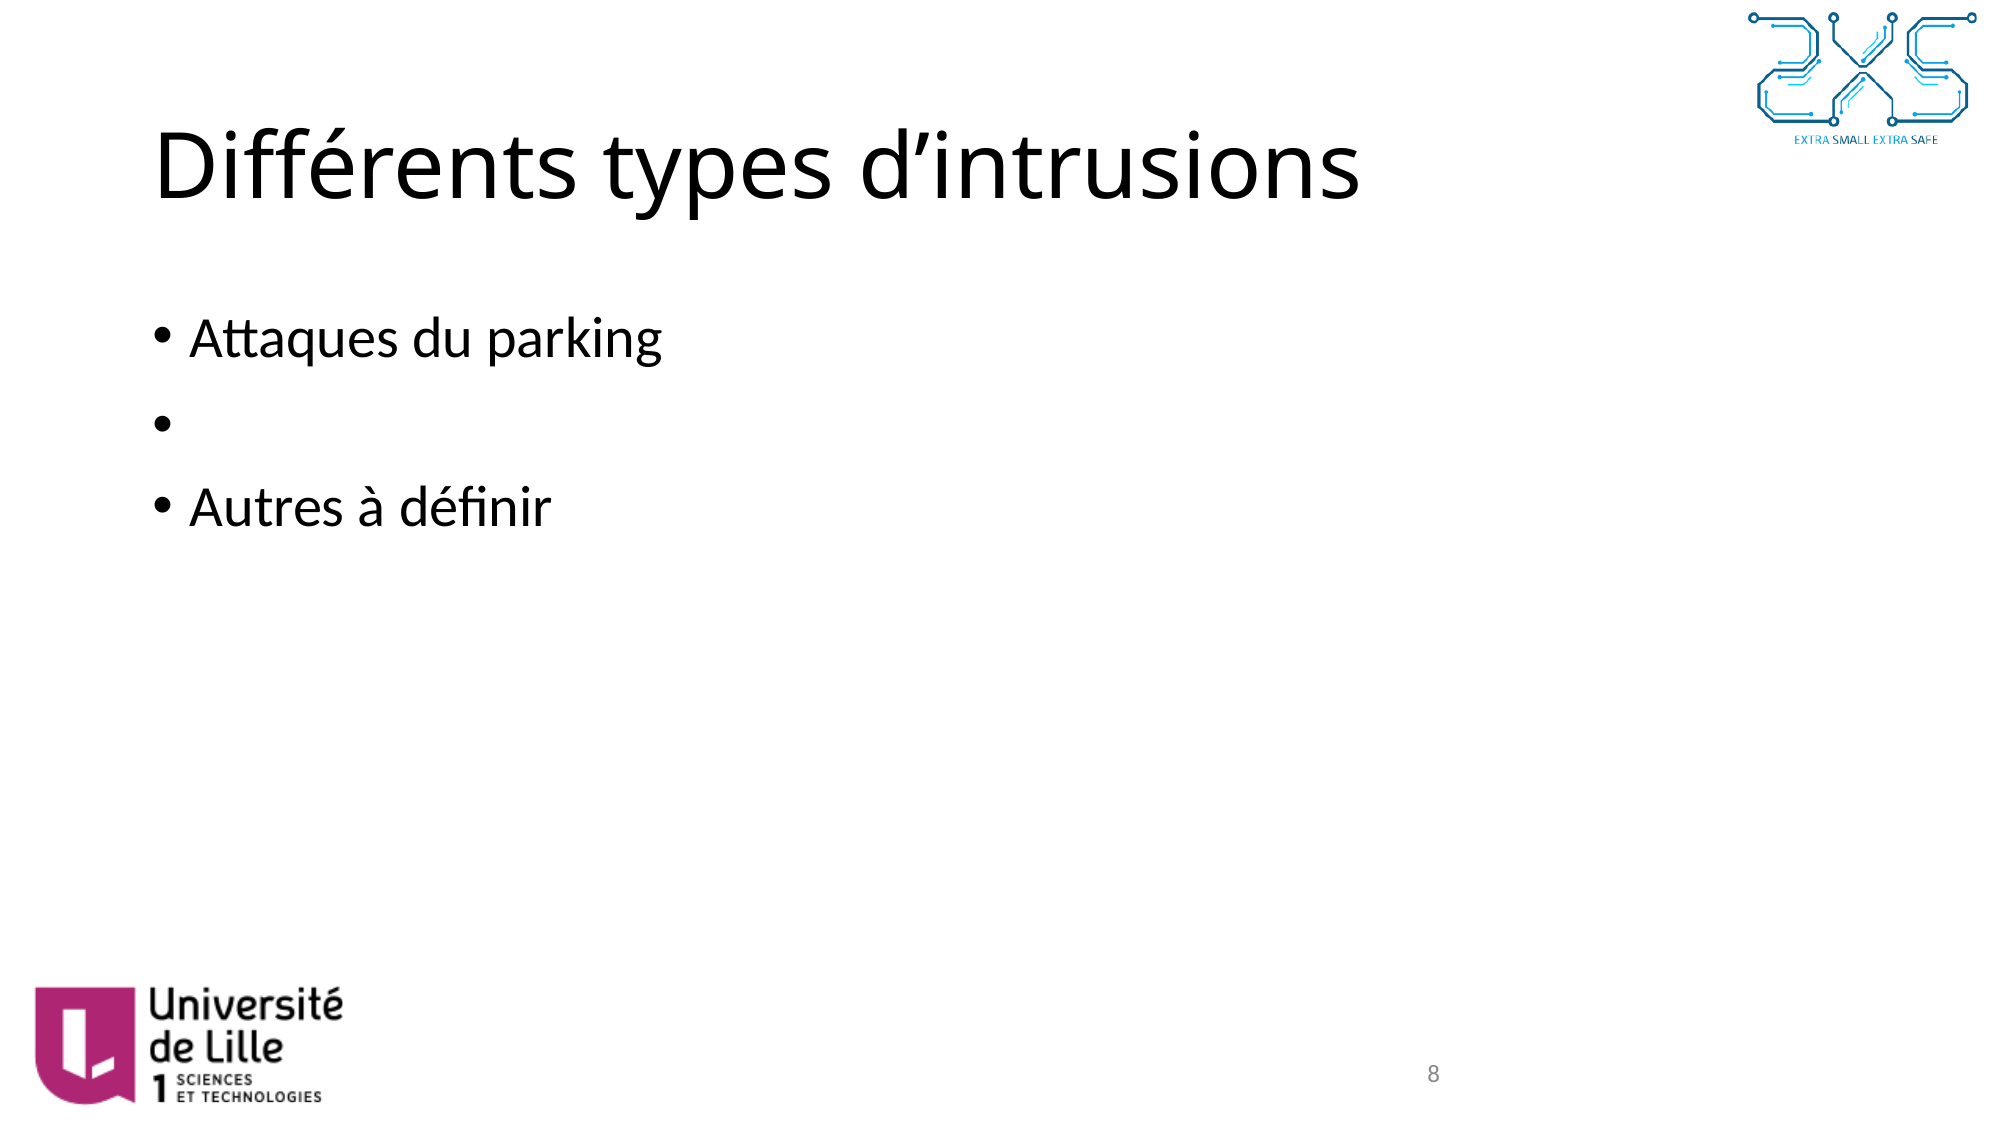

# Différents types d’intrusions
Attaques du parking
Autres à définir